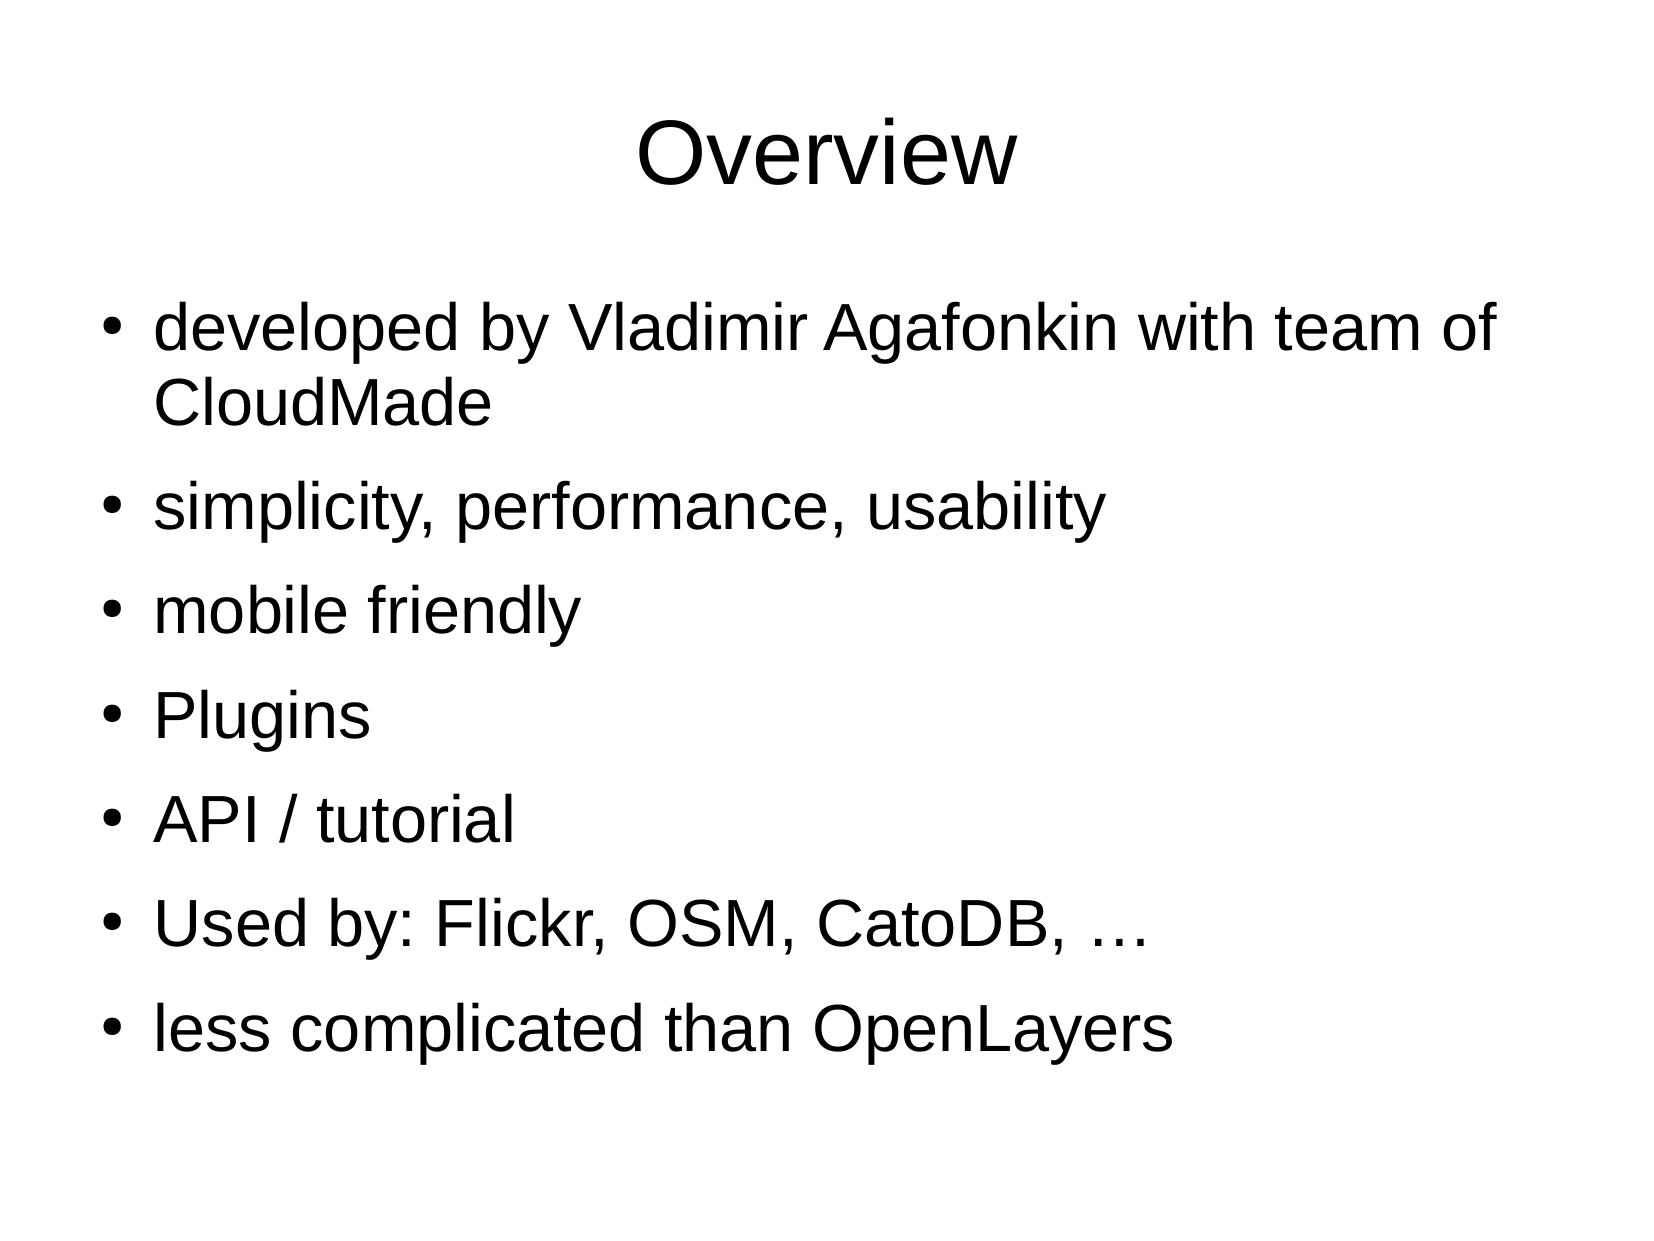

# Overview
developed by Vladimir Agafonkin with team of CloudMade
simplicity, performance, usability
mobile friendly
Plugins
API / tutorial
Used by: Flickr, OSM, CatoDB, …
less complicated than OpenLayers